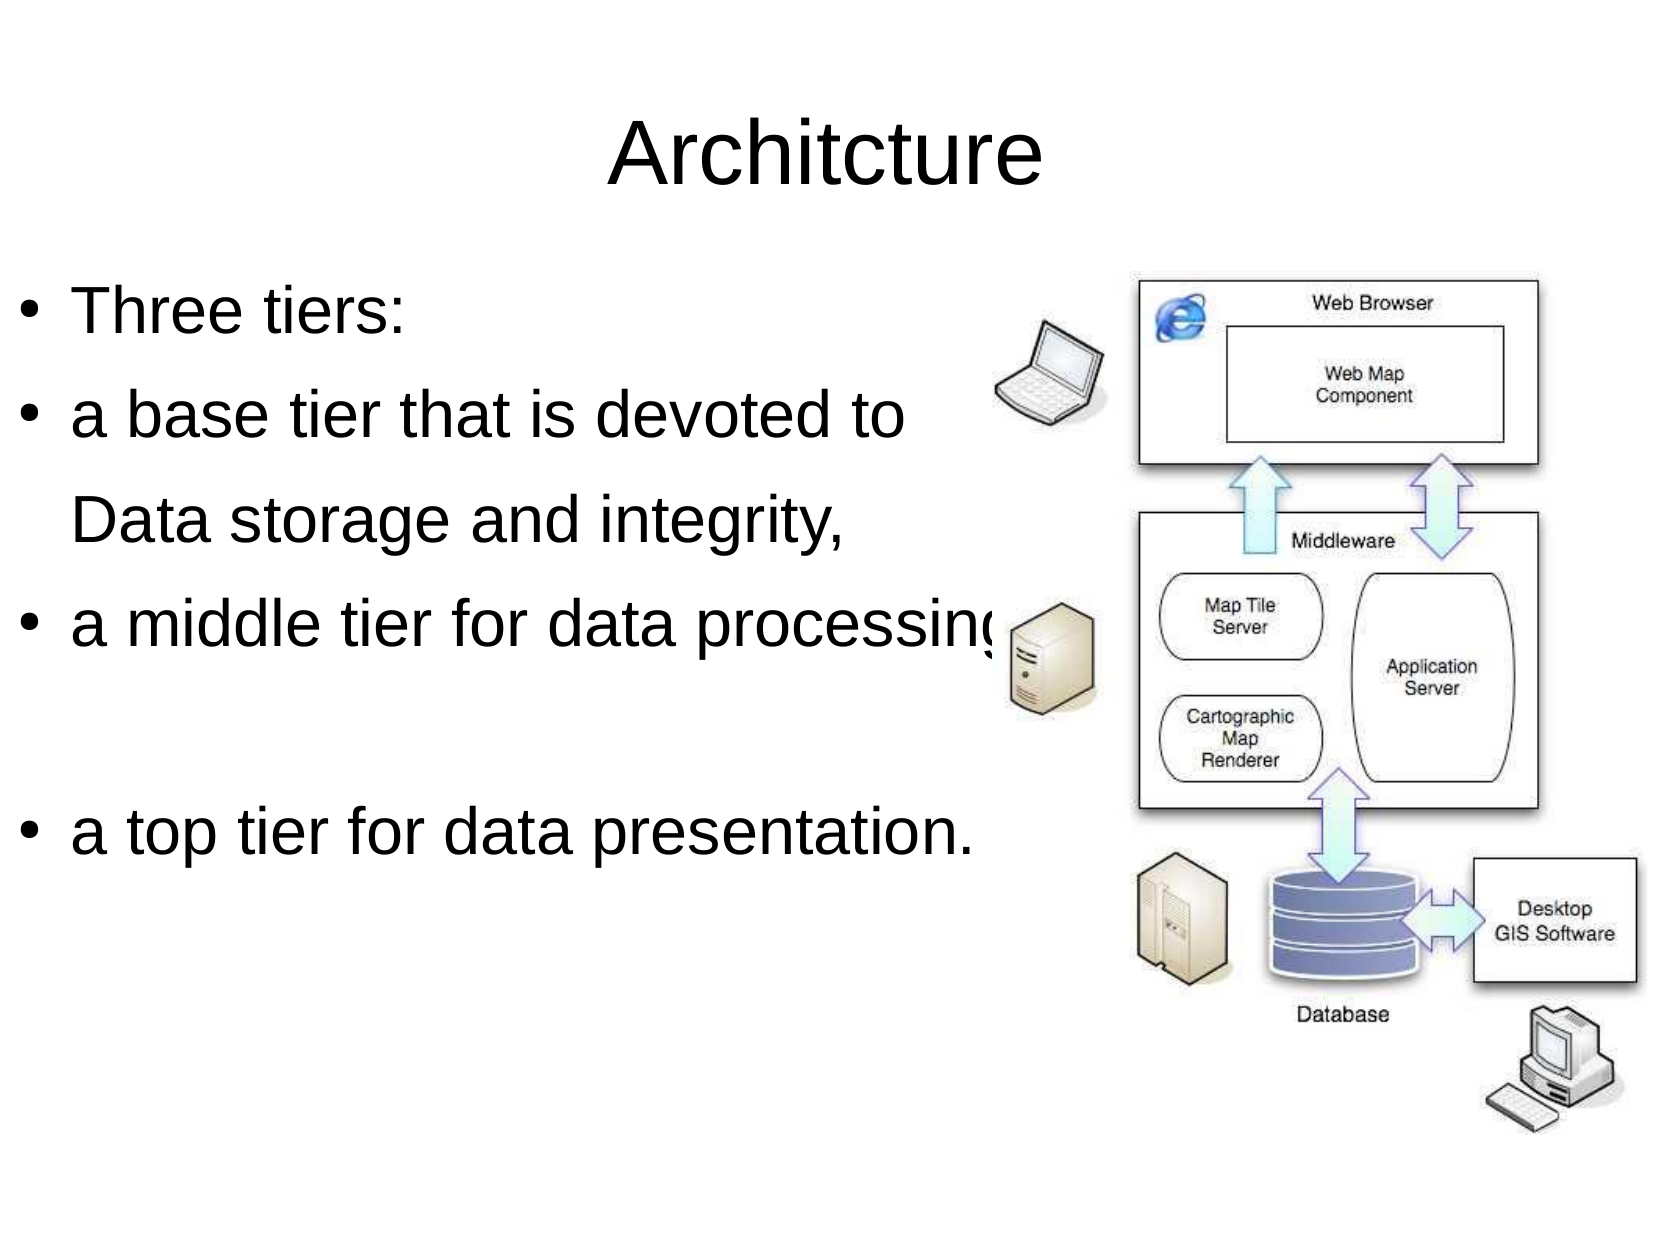

# Architcture
Three tiers:
a base tier that is devoted to
Data storage and integrity,
a middle tier for data processing
a top tier for data presentation.